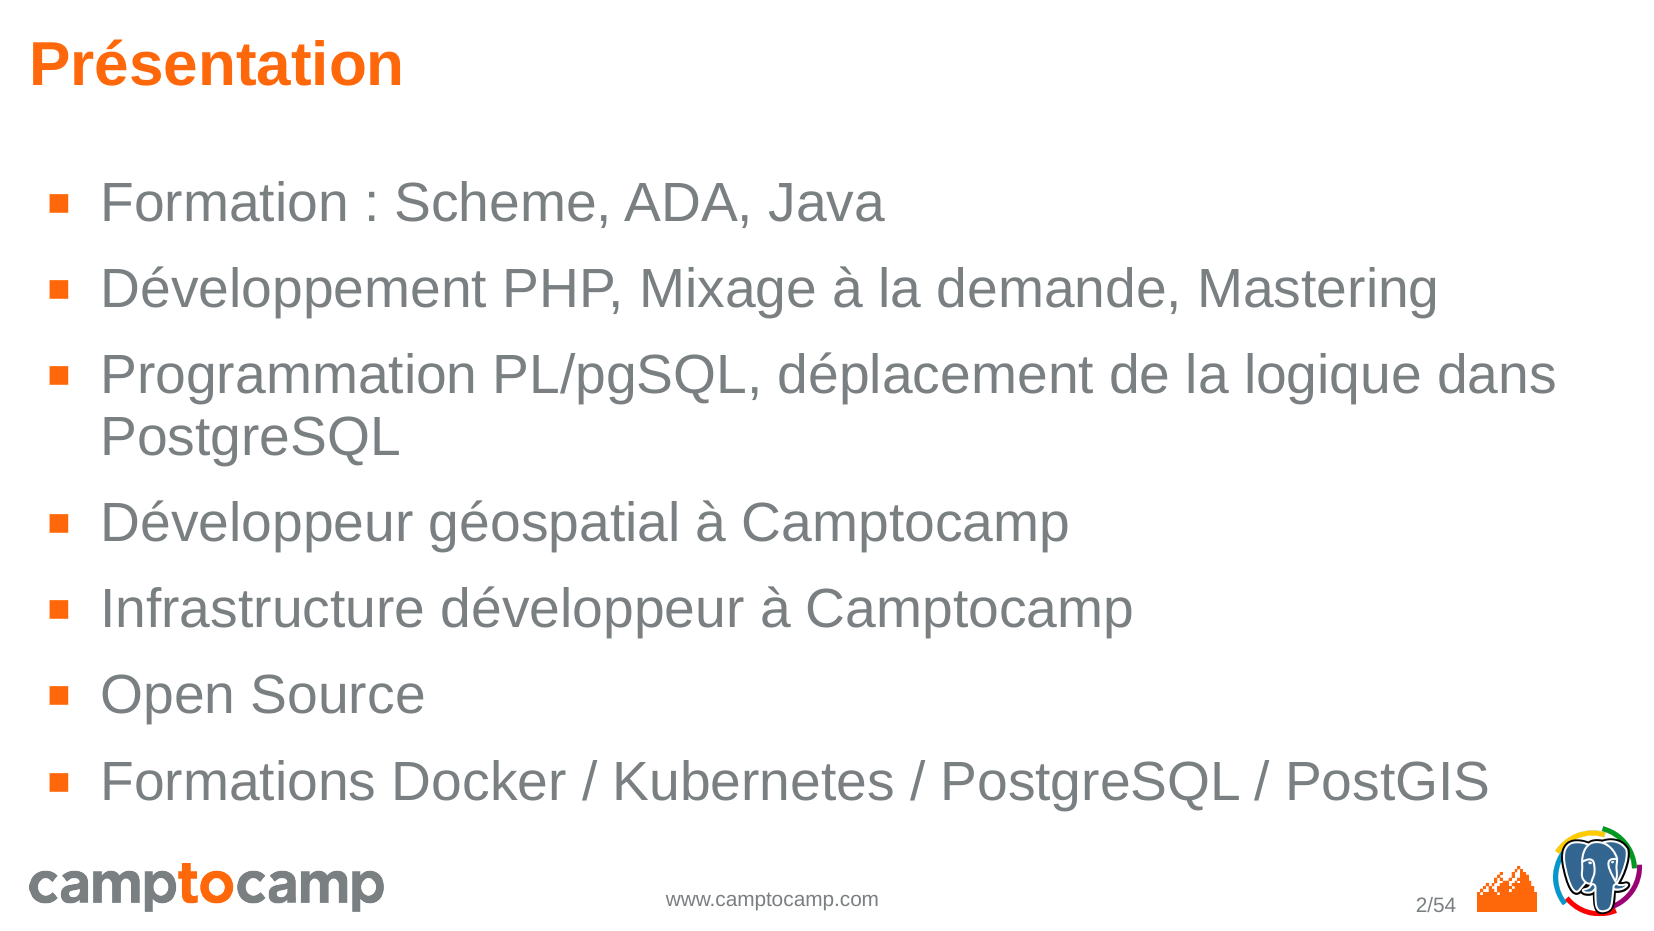

# Présentation
Formation : Scheme, ADA, Java
Développement PHP, Mixage à la demande, Mastering
Programmation PL/pgSQL, déplacement de la logique dans PostgreSQL
Développeur géospatial à Camptocamp
Infrastructure développeur à Camptocamp
Open Source
Formations Docker / Kubernetes / PostgreSQL / PostGIS